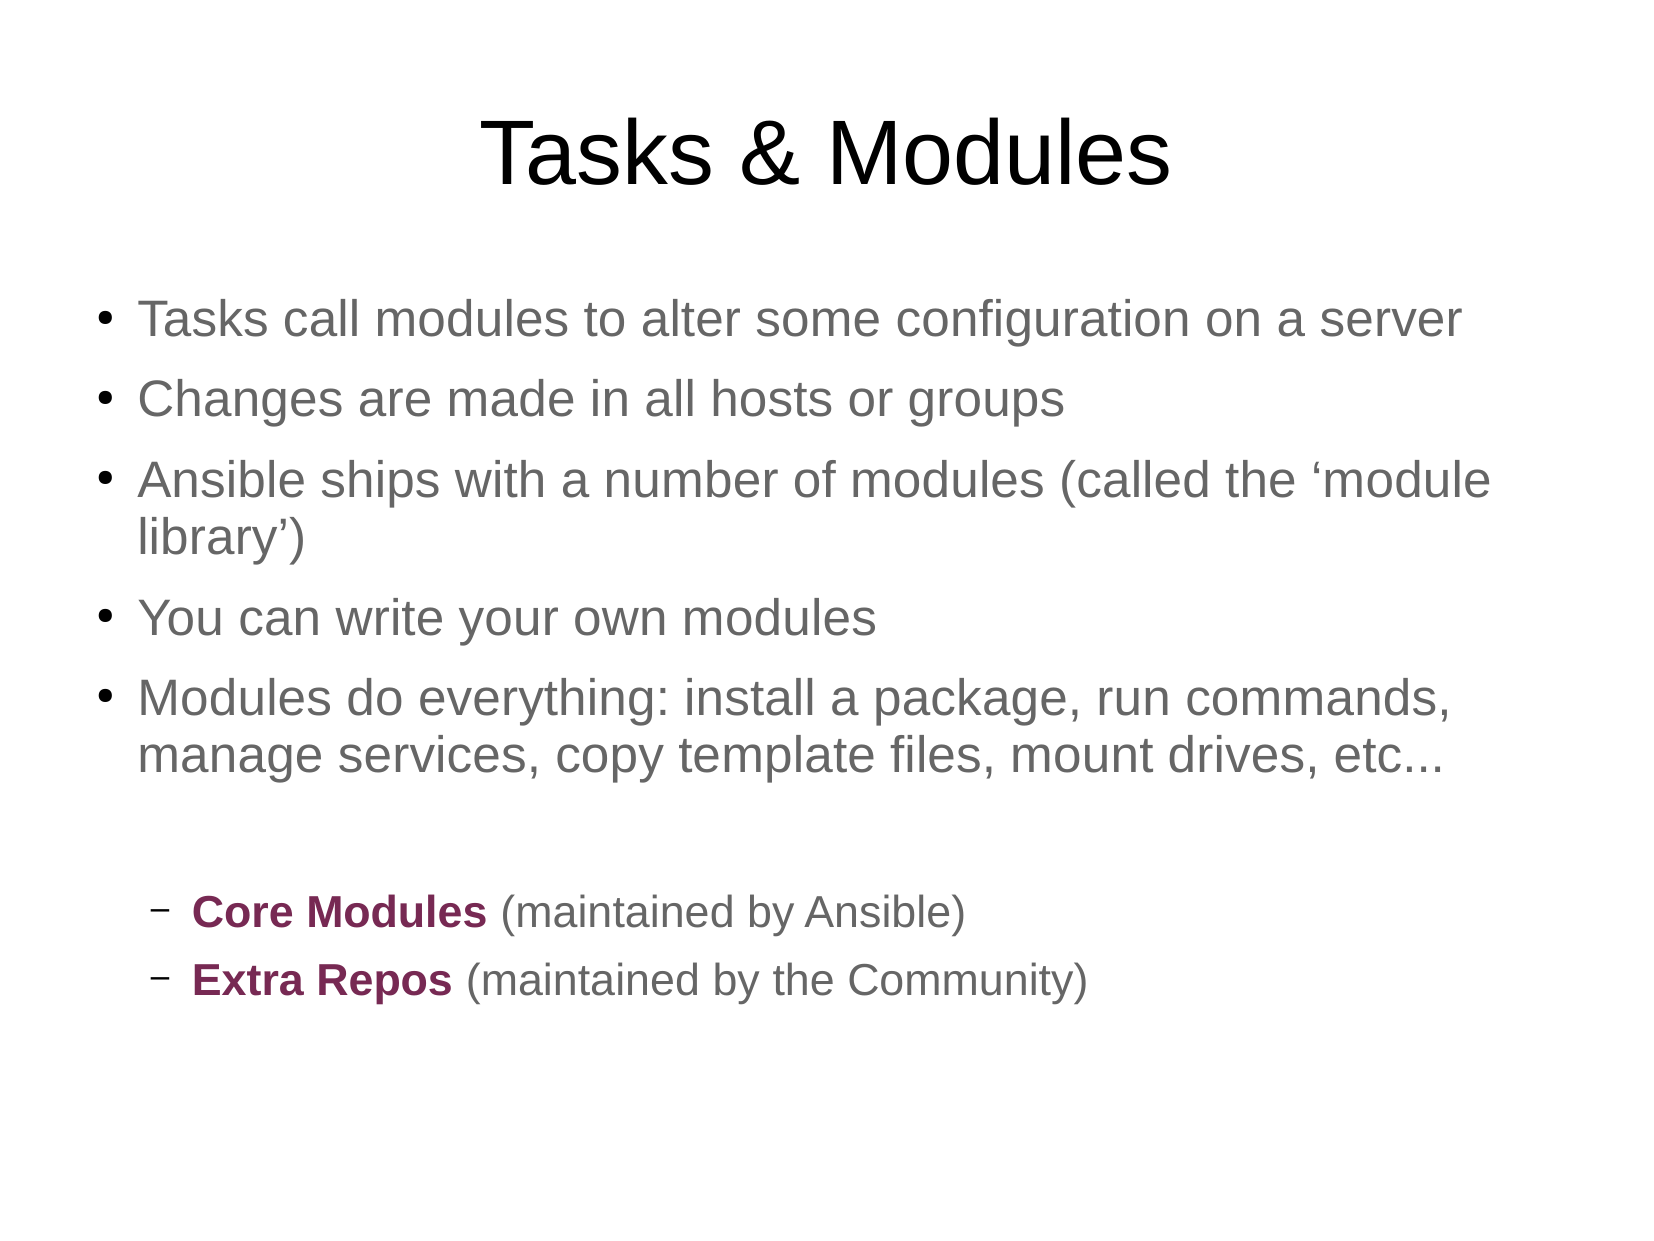

# Tasks & Modules
Tasks call modules to alter some configuration on a server
Changes are made in all hosts or groups
Ansible ships with a number of modules (called the ‘module library’)
You can write your own modules
Modules do everything: install a package, run commands, manage services, copy template files, mount drives, etc...
Core Modules (maintained by Ansible)
Extra Repos (maintained by the Community)